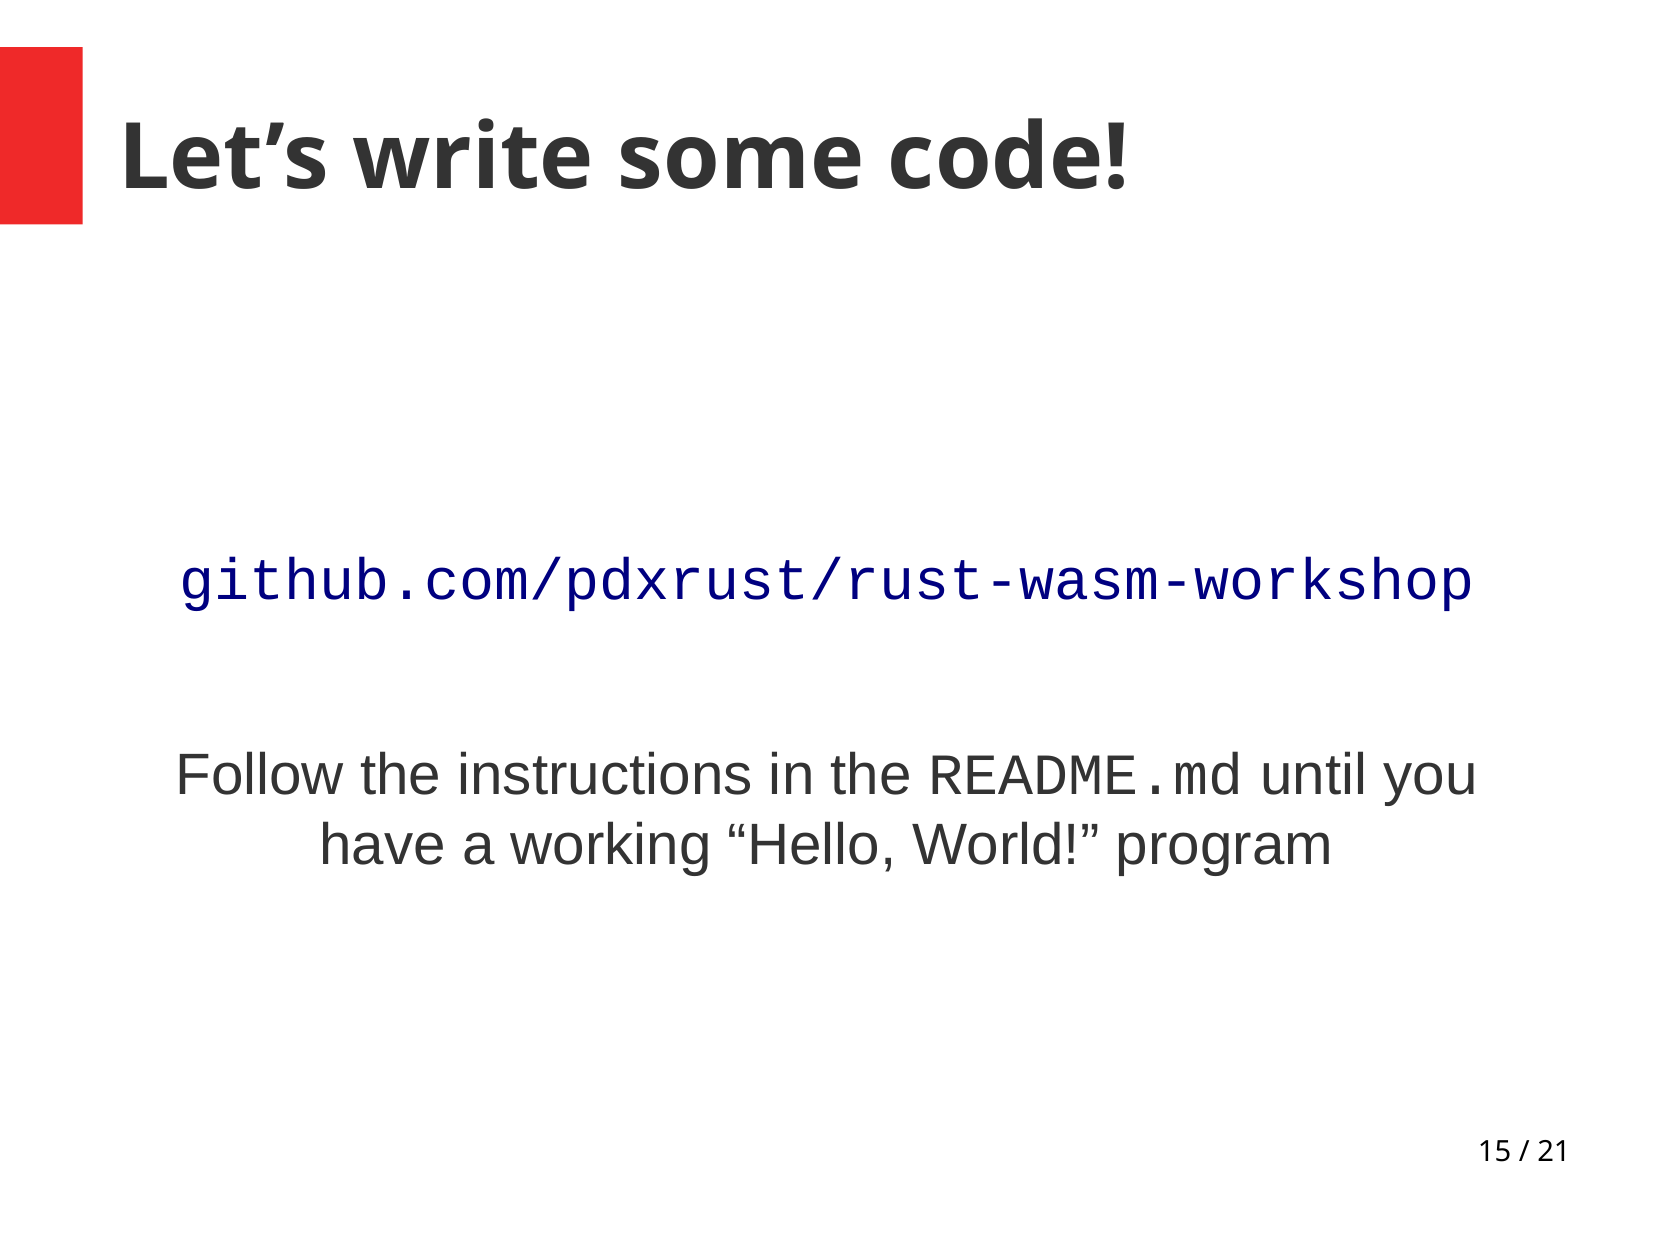

# Let’s write some code!
github.com/pdxrust/rust-wasm-workshop
Follow the instructions in the README.md until you have a working “Hello, World!” program
15